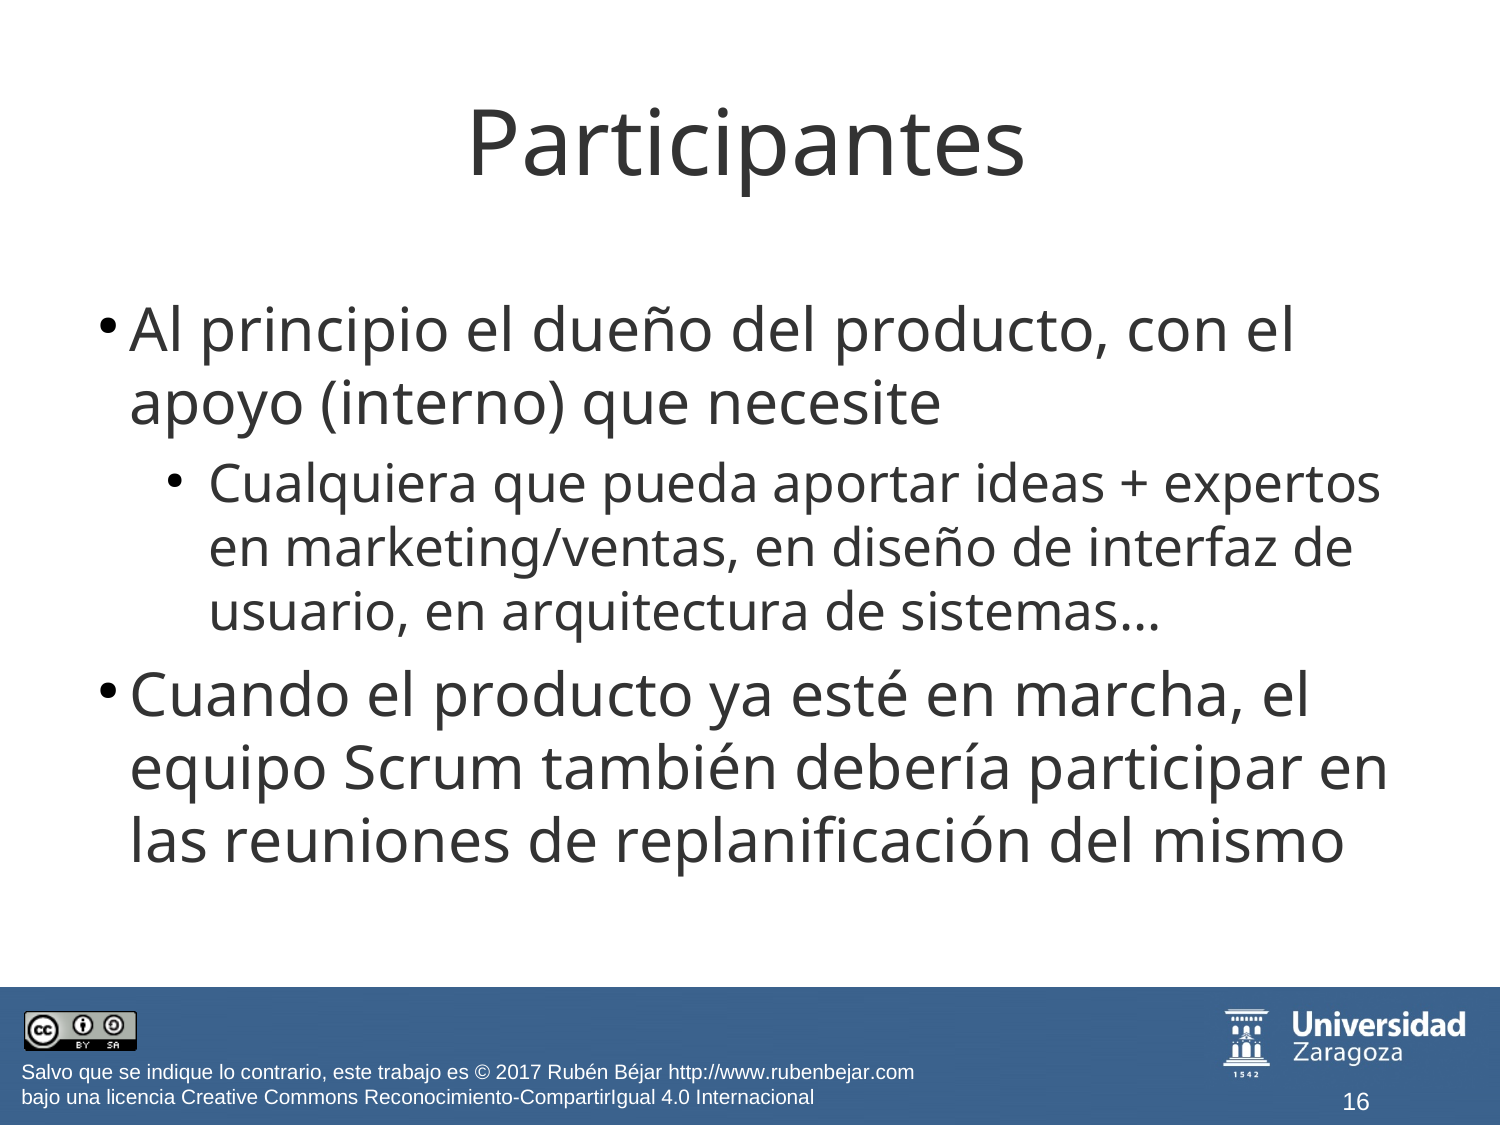

# Participantes
Al principio el dueño del producto, con el apoyo (interno) que necesite
Cualquiera que pueda aportar ideas + expertos en marketing/ventas, en diseño de interfaz de usuario, en arquitectura de sistemas...
Cuando el producto ya esté en marcha, el equipo Scrum también debería participar en las reuniones de replanificación del mismo